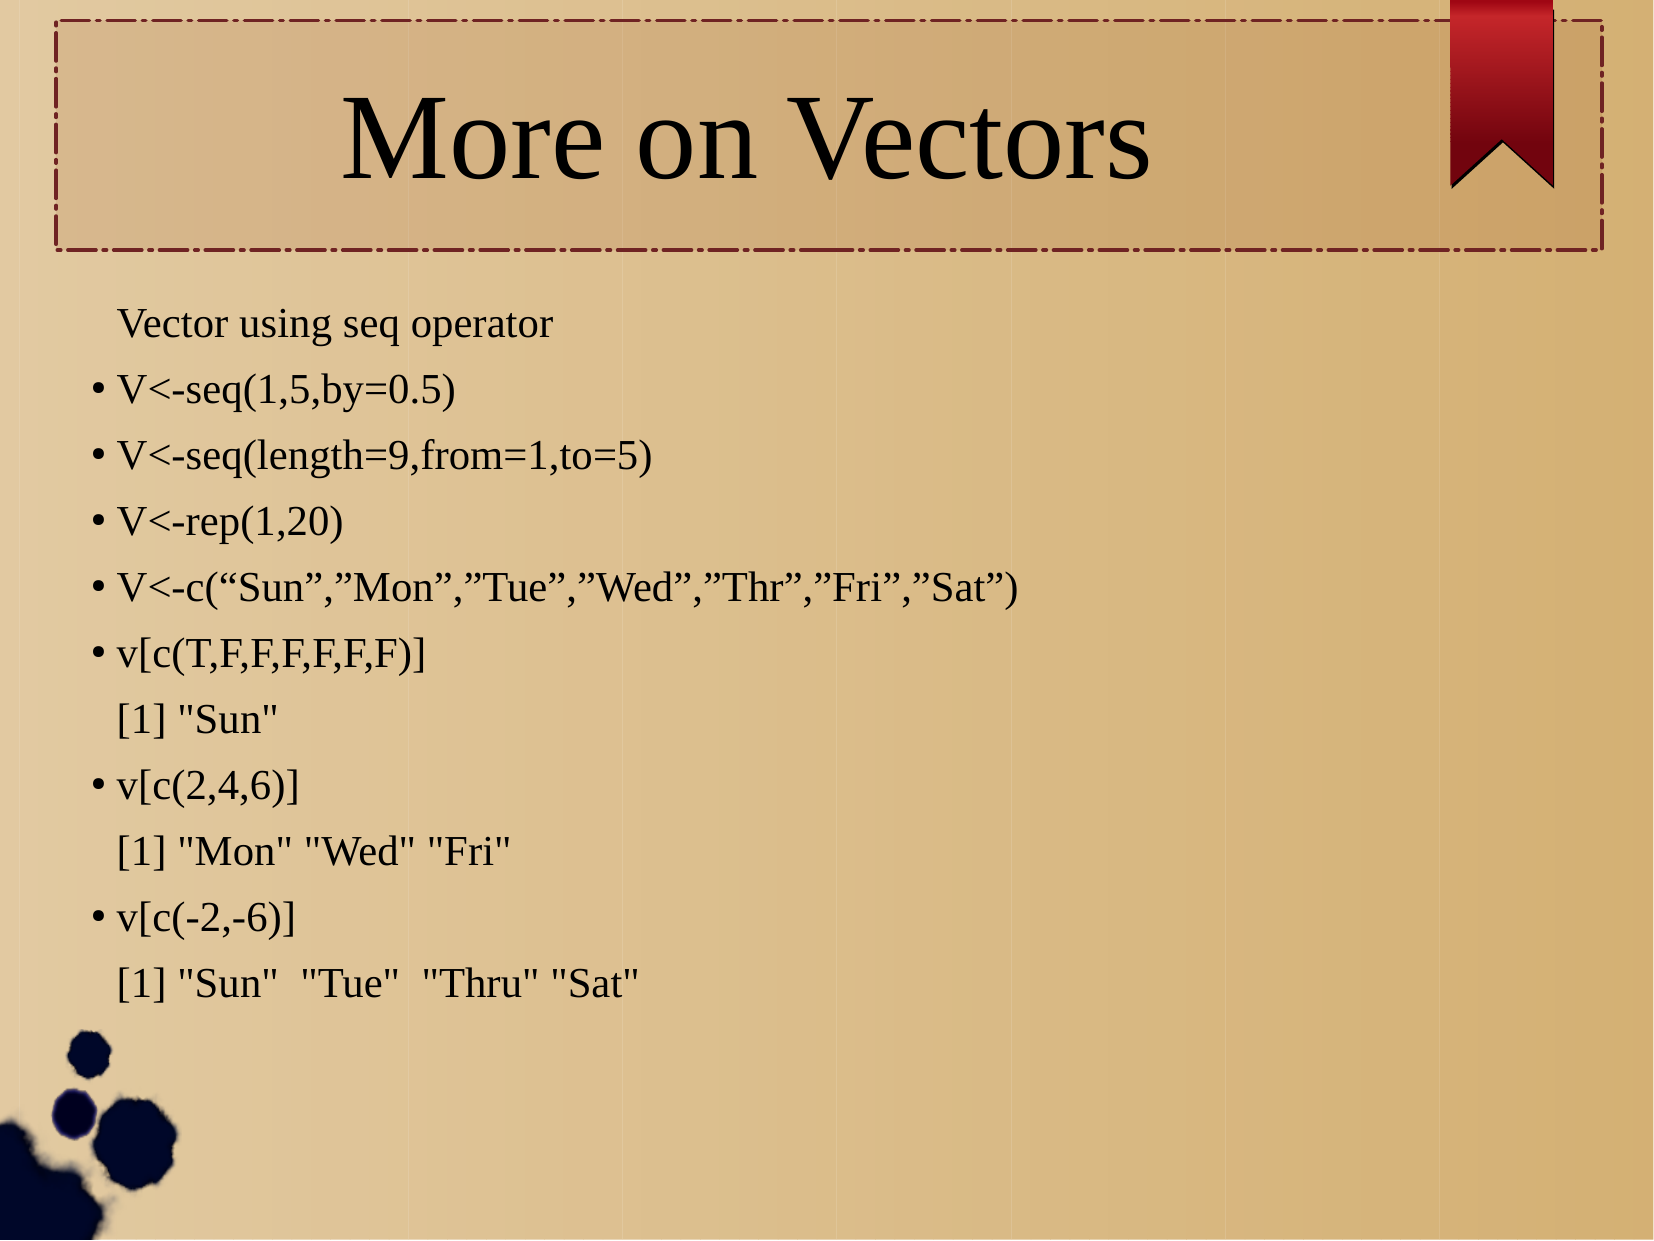

# More on Vectors
Vector using seq operator
V<-seq(1,5,by=0.5)
V<-seq(length=9,from=1,to=5)
V<-rep(1,20)
V<-c(“Sun”,”Mon”,”Tue”,”Wed”,”Thr”,”Fri”,”Sat”)
v[c(T,F,F,F,F,F,F)]
[1] "Sun"
v[c(2,4,6)]
[1] "Mon" "Wed" "Fri"
v[c(-2,-6)]
[1] "Sun" "Tue" "Thru" "Sat"